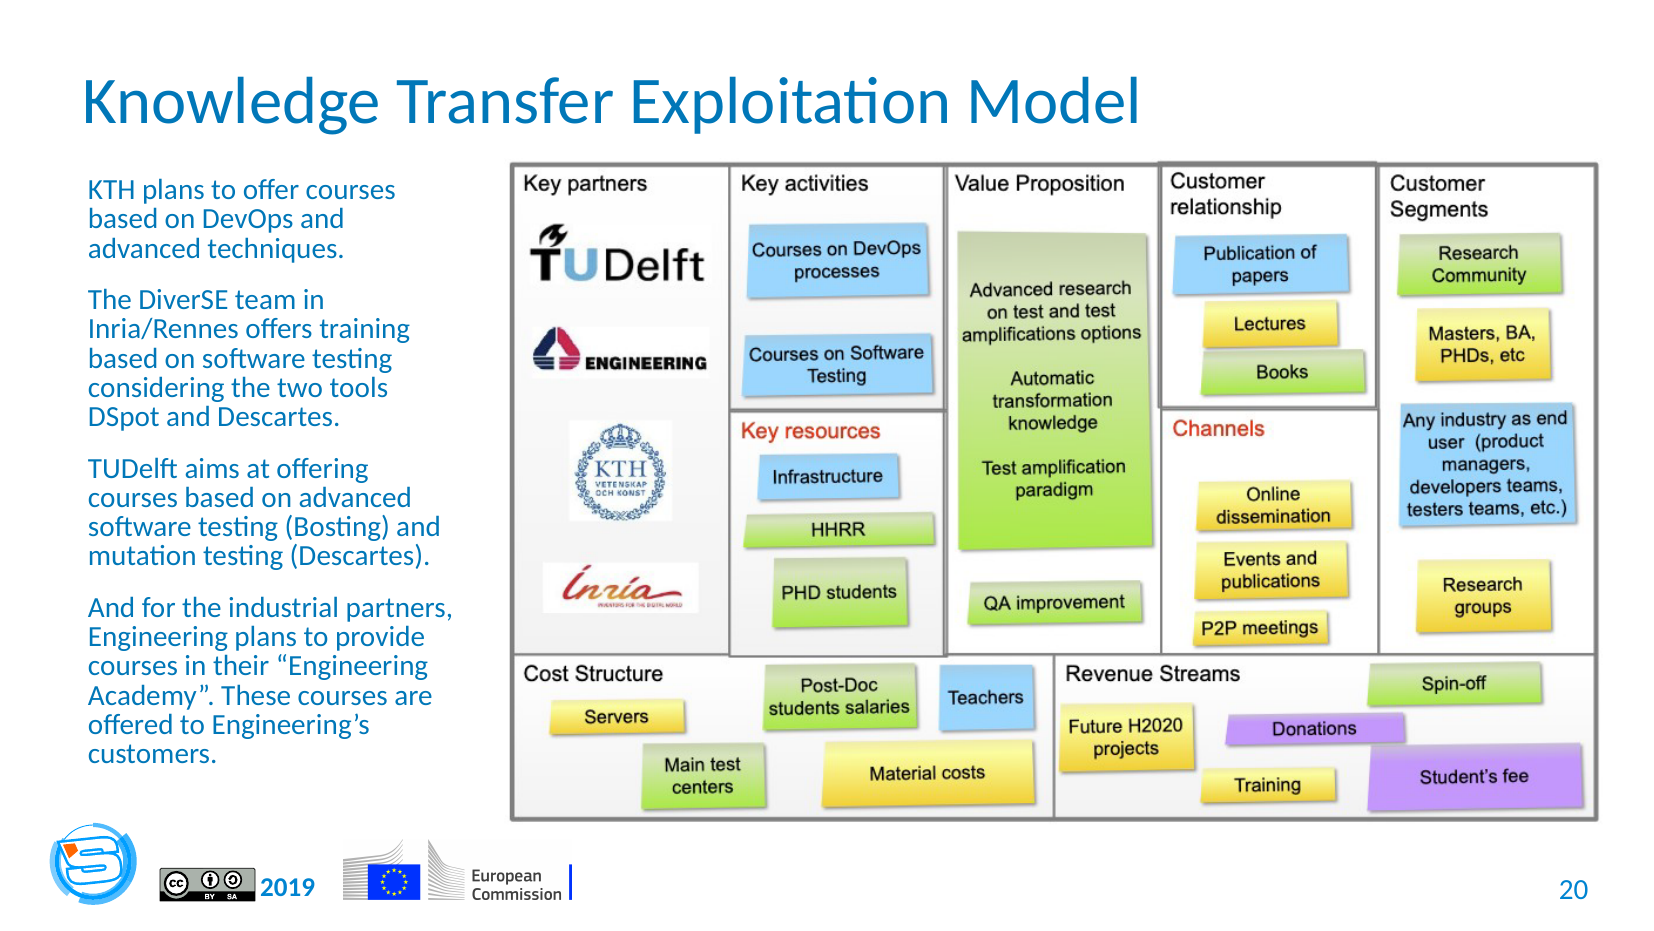

# Knowledge Transfer Exploitation Model
KTH plans to offer courses based on DevOps and advanced techniques.
The DiverSE team in Inria/Rennes offers training based on software testing considering the two tools DSpot and Descartes.
TUDelft aims at offering courses based on advanced software testing (Bosting) and mutation testing (Descartes).
And for the industrial partners, Engineering plans to provide courses in their “Engineering Academy”. These courses are offered to Engineering’s customers.
20